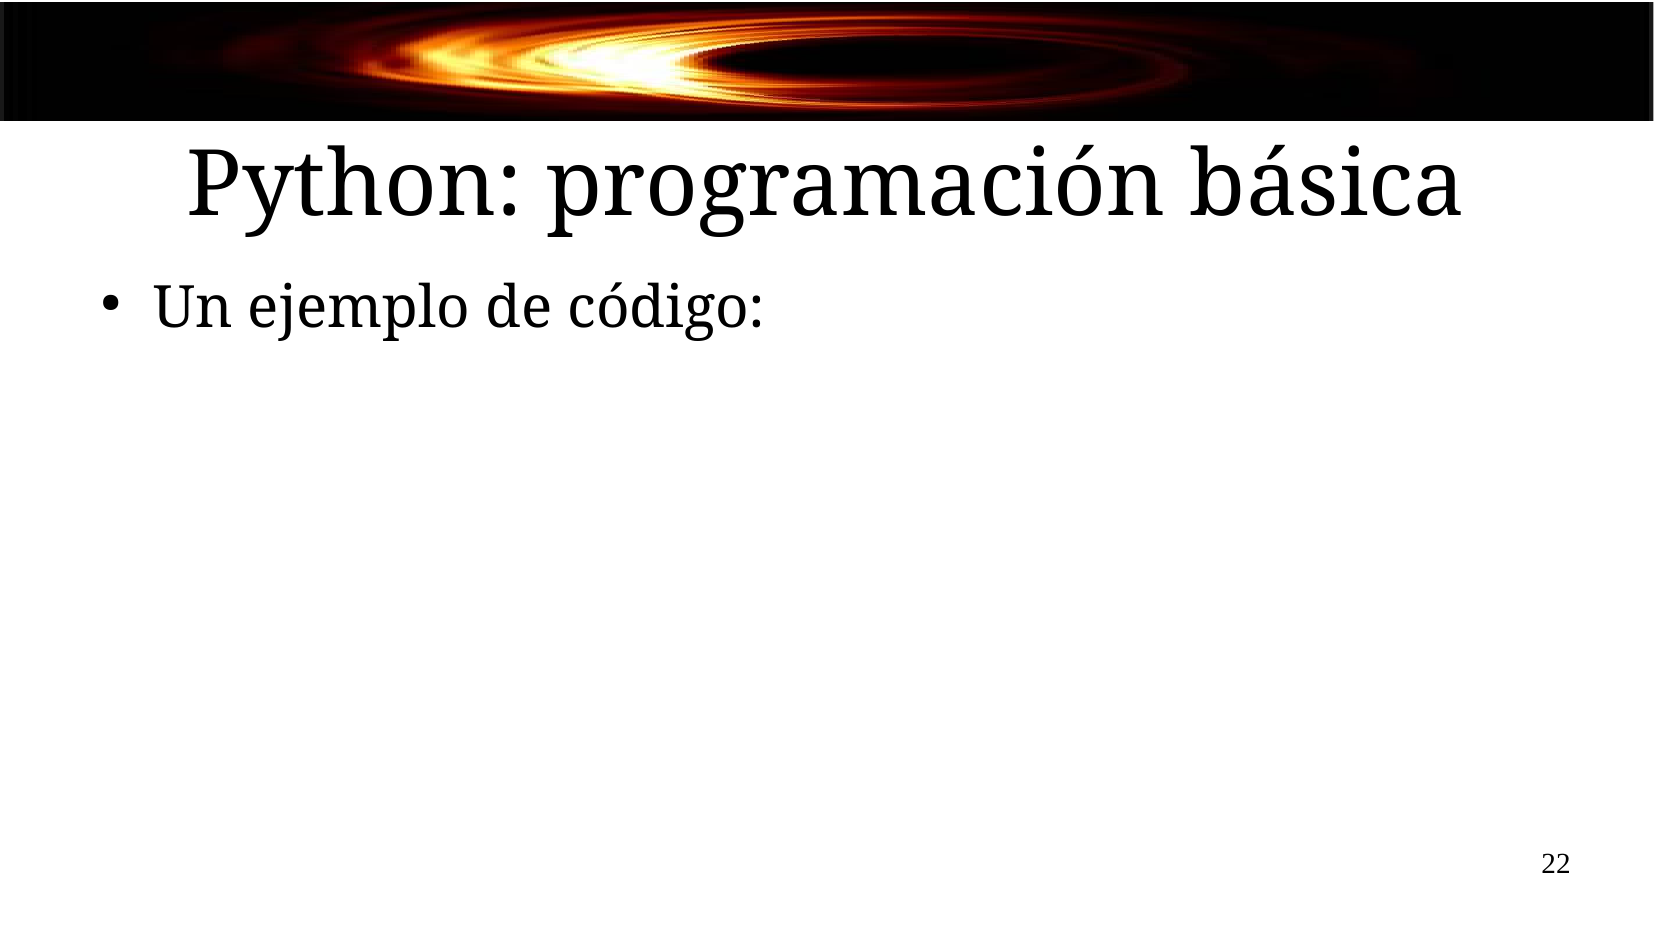

# Python: programación básica
Un ejemplo de código:
22